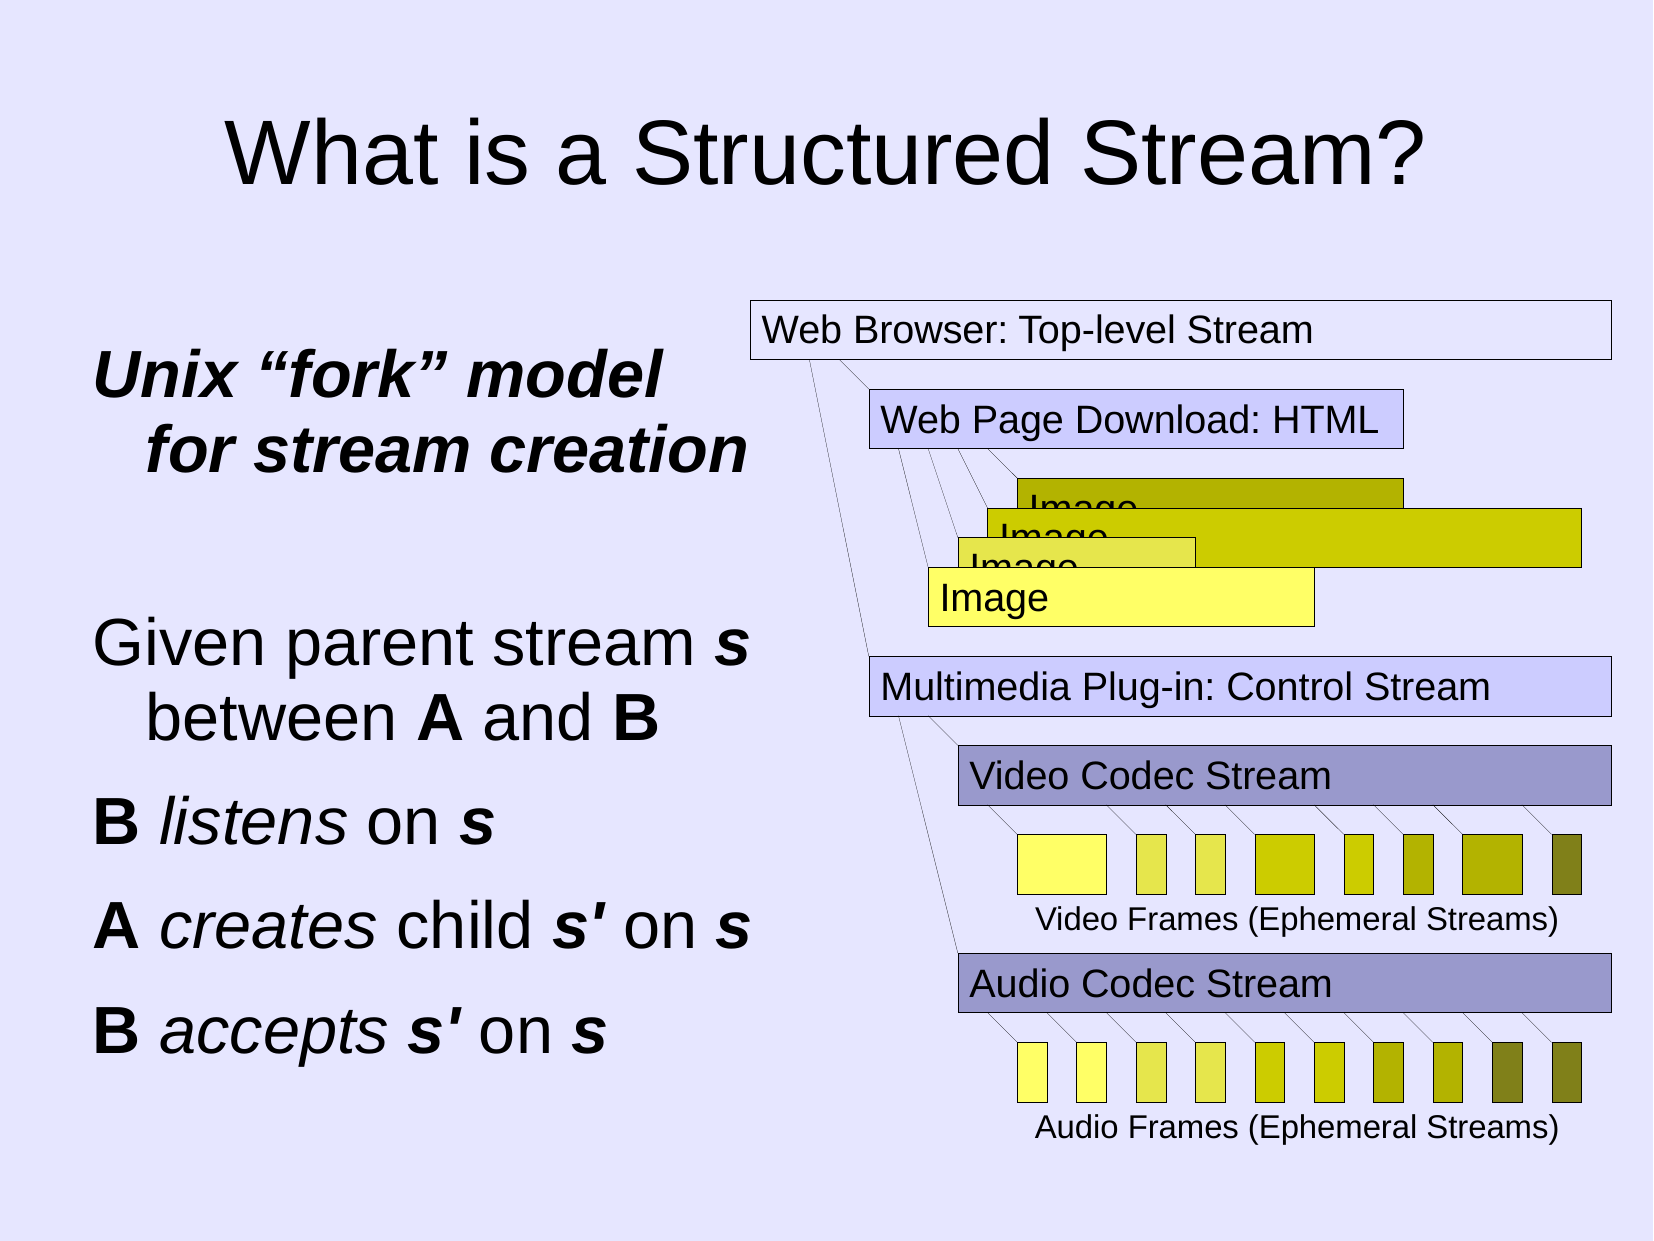

# What is a Structured Stream?
Unix “fork” model
for stream creation
Given parent stream s between A and B
B listens on s
A creates child s' on s
B accepts s' on s